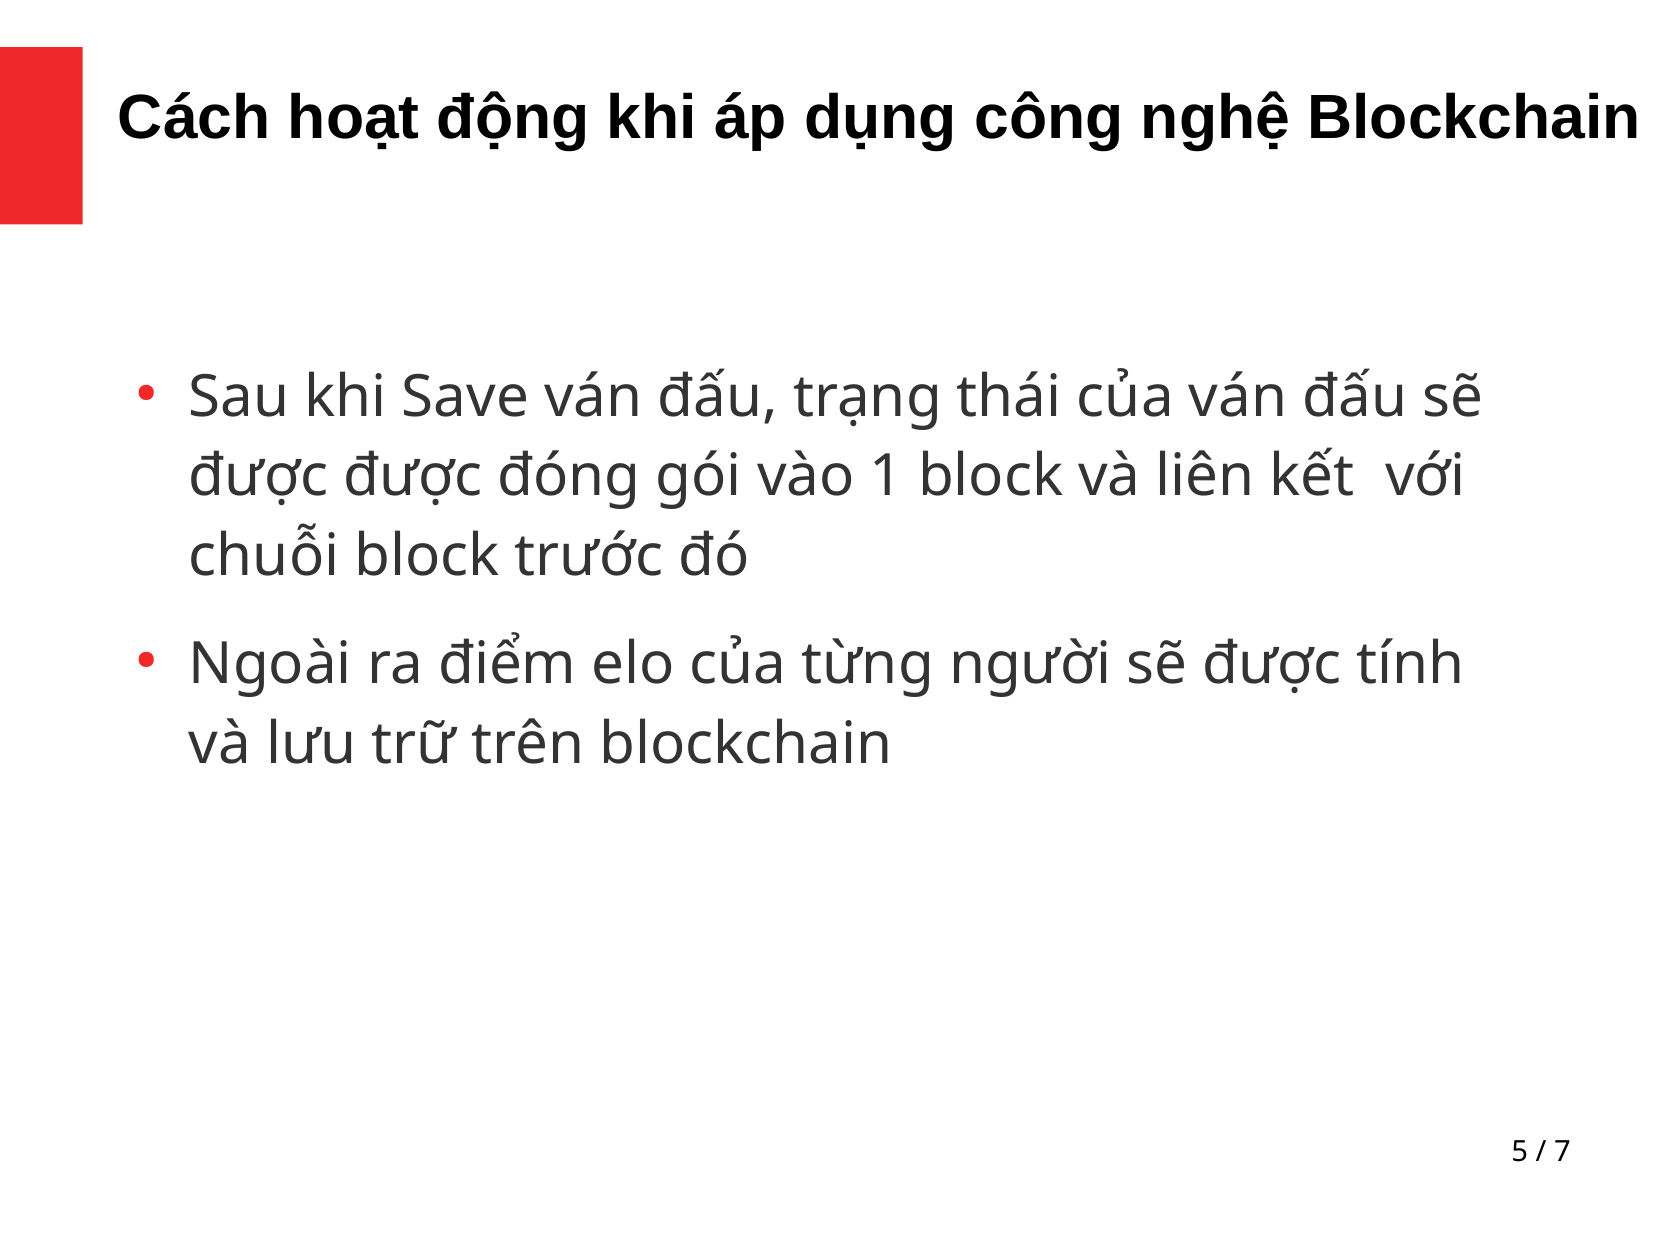

Cách hoạt động khi áp dụng công nghệ Blockchain
# Sau khi Save ván đấu, trạng thái của ván đấu sẽ được được đóng gói vào 1 block và liên kết với chuỗi block trước đó
Ngoài ra điểm elo của từng người sẽ được tính và lưu trữ trên blockchain
5